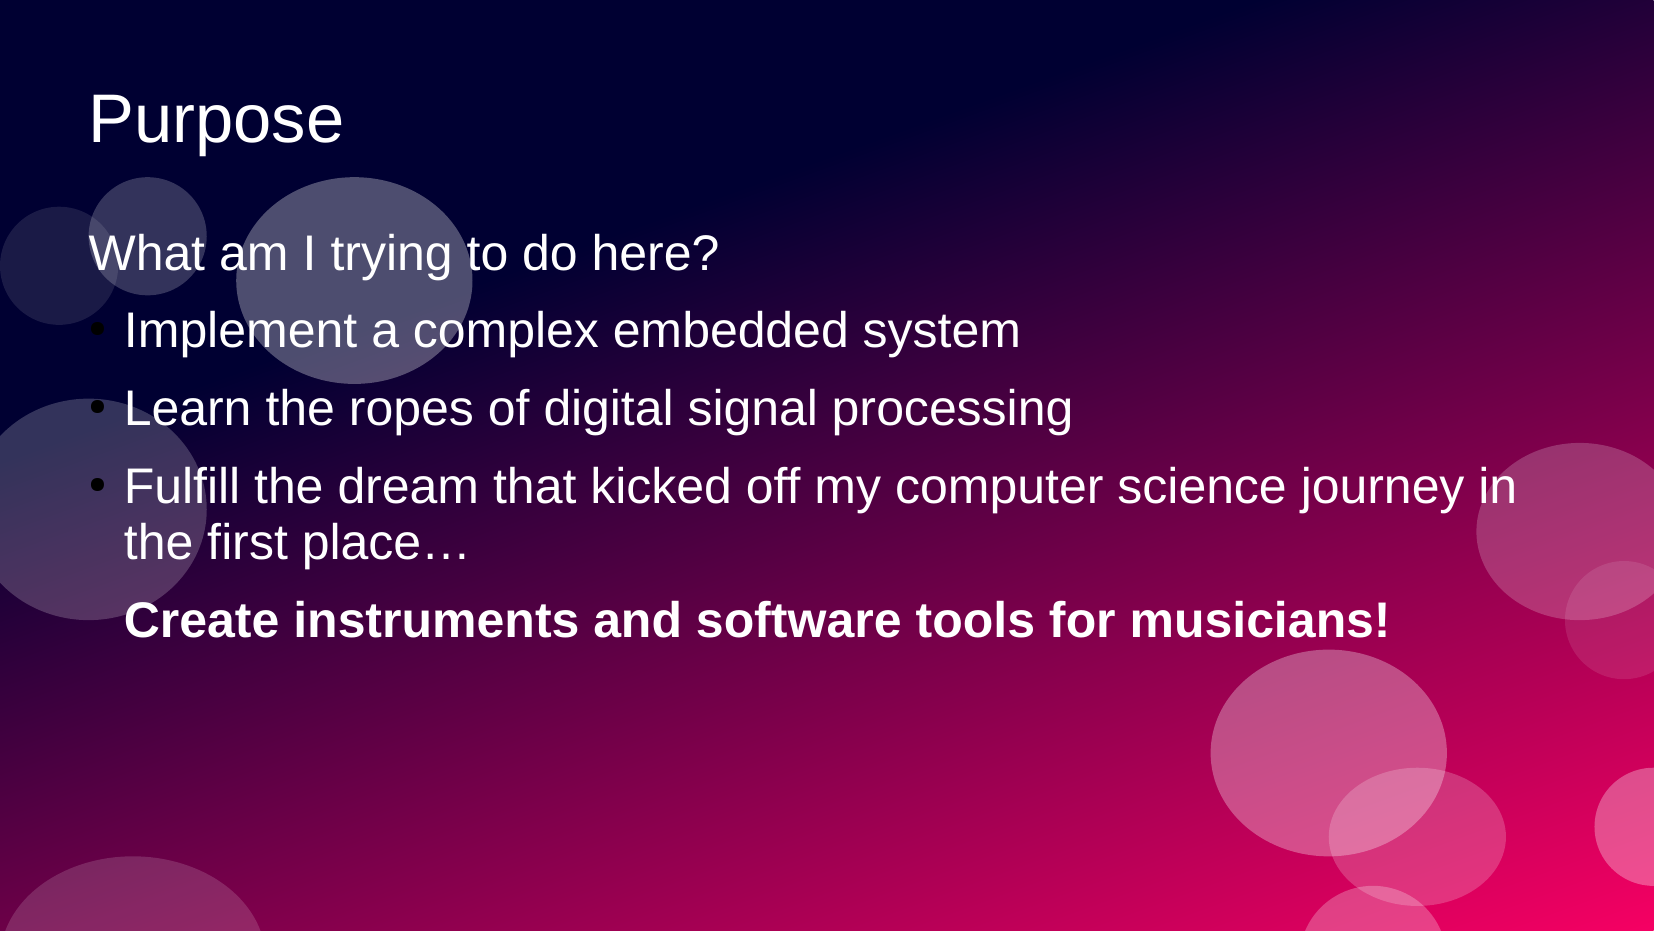

# Purpose
What am I trying to do here?
Implement a complex embedded system
Learn the ropes of digital signal processing
Fulfill the dream that kicked off my computer science journey in the first place…
Create instruments and software tools for musicians!